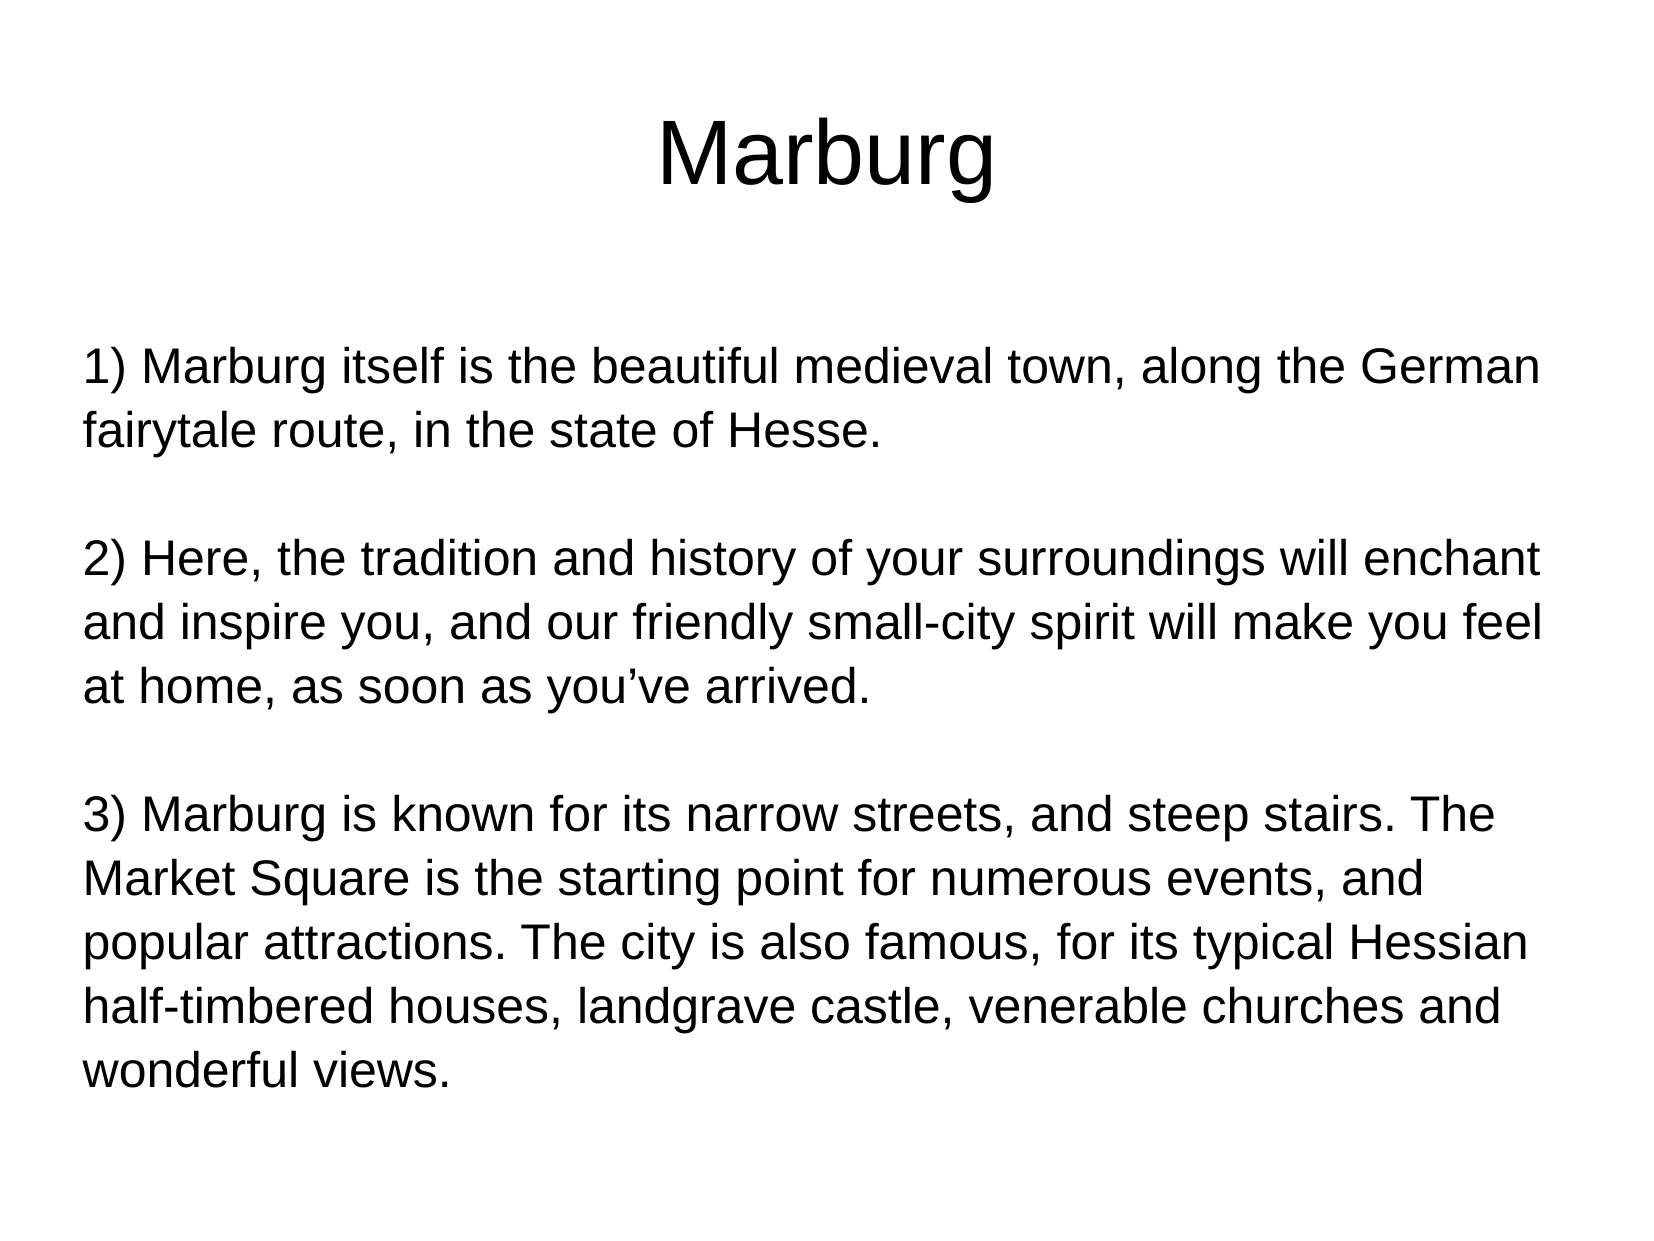

# Marburg
1) Marburg itself is the beautiful medieval town, along the German fairytale route, in the state of Hesse.
2) Here, the tradition and history of your surroundings will enchant and inspire you, and our friendly small-city spirit will make you feel at home, as soon as you’ve arrived.
3) Marburg is known for its narrow streets, and steep stairs. The Market Square is the starting point for numerous events, and popular attractions. The city is also famous, for its typical Hessian half-timbered houses, landgrave castle, venerable churches and wonderful views.